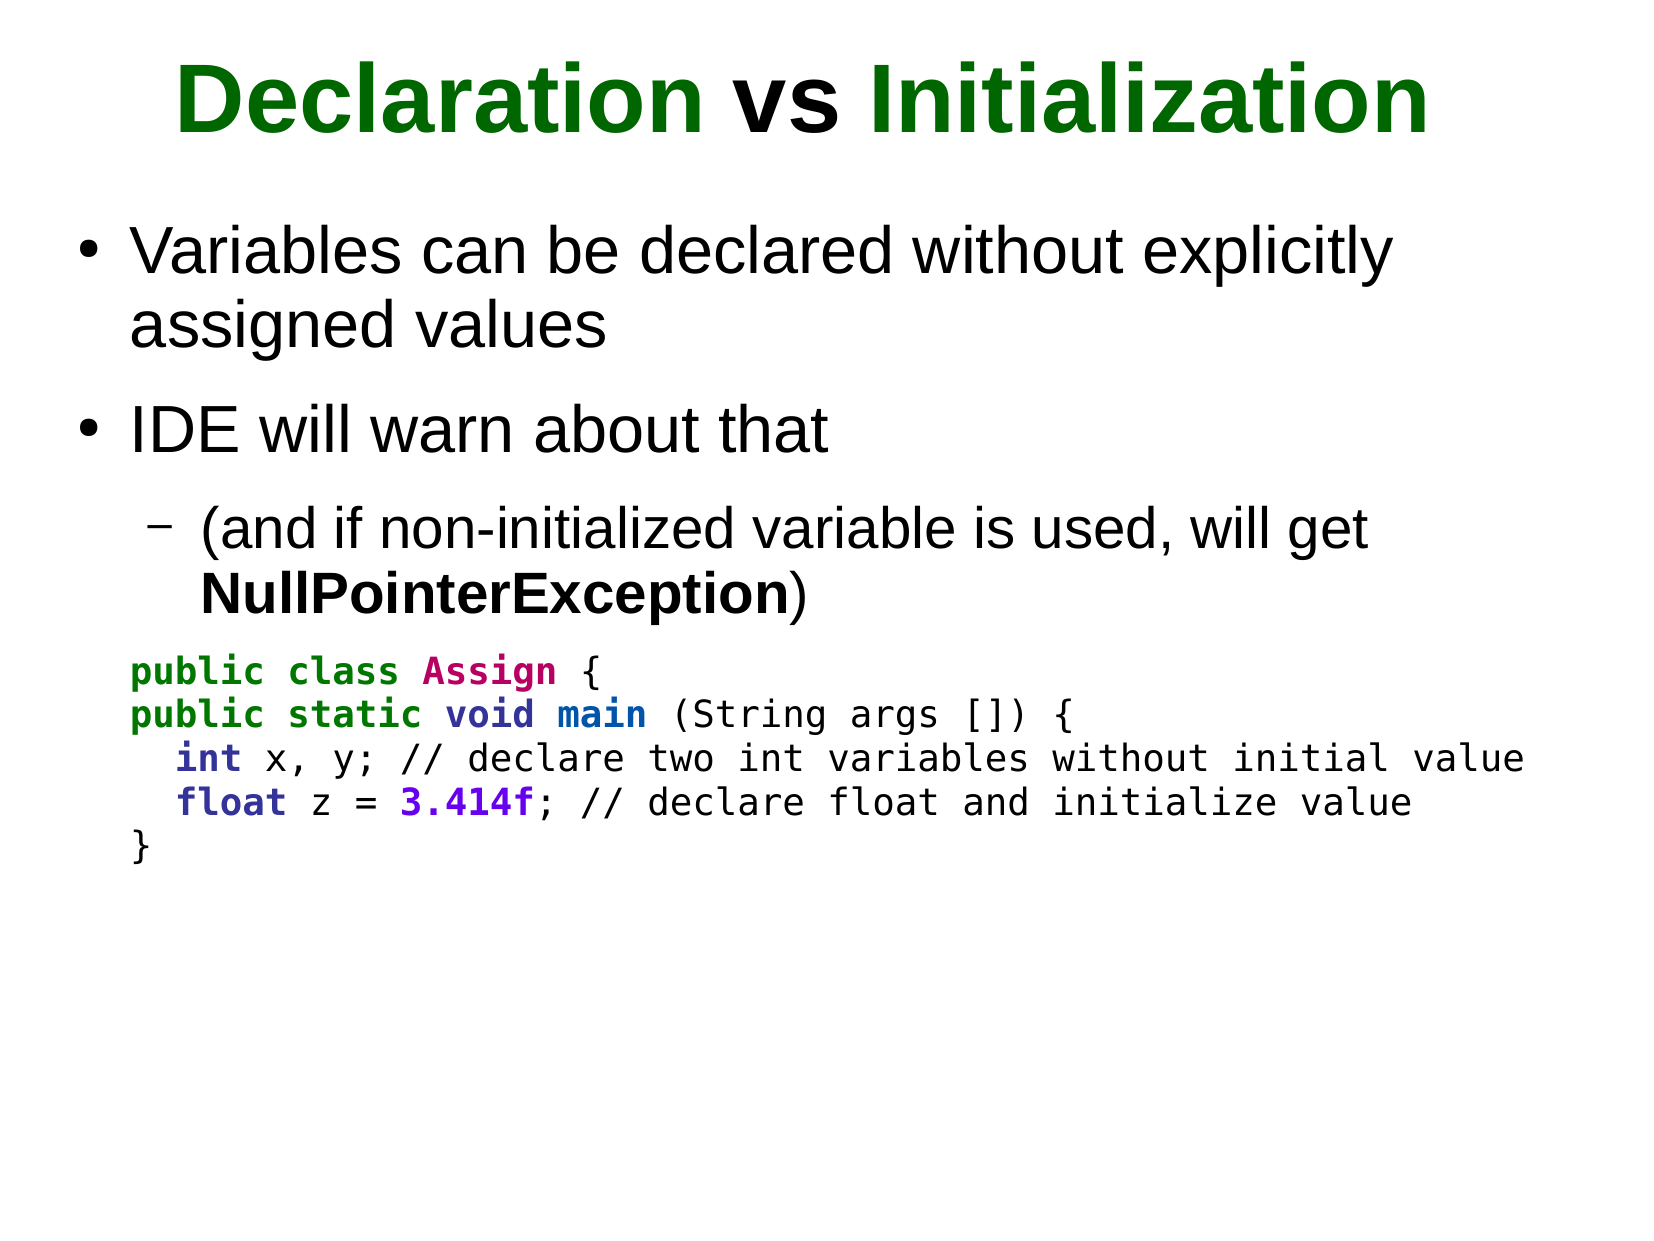

# Declaration vs Initialization
Variables can be declared without explicitly assigned values
IDE will warn about that
(and if non-initialized variable is used, will get NullPointerException)
public class Assign {
public static void main (String args []) {
 int x, y; // declare two int variables without initial value
 float z = 3.414f; // declare float and initialize value
}